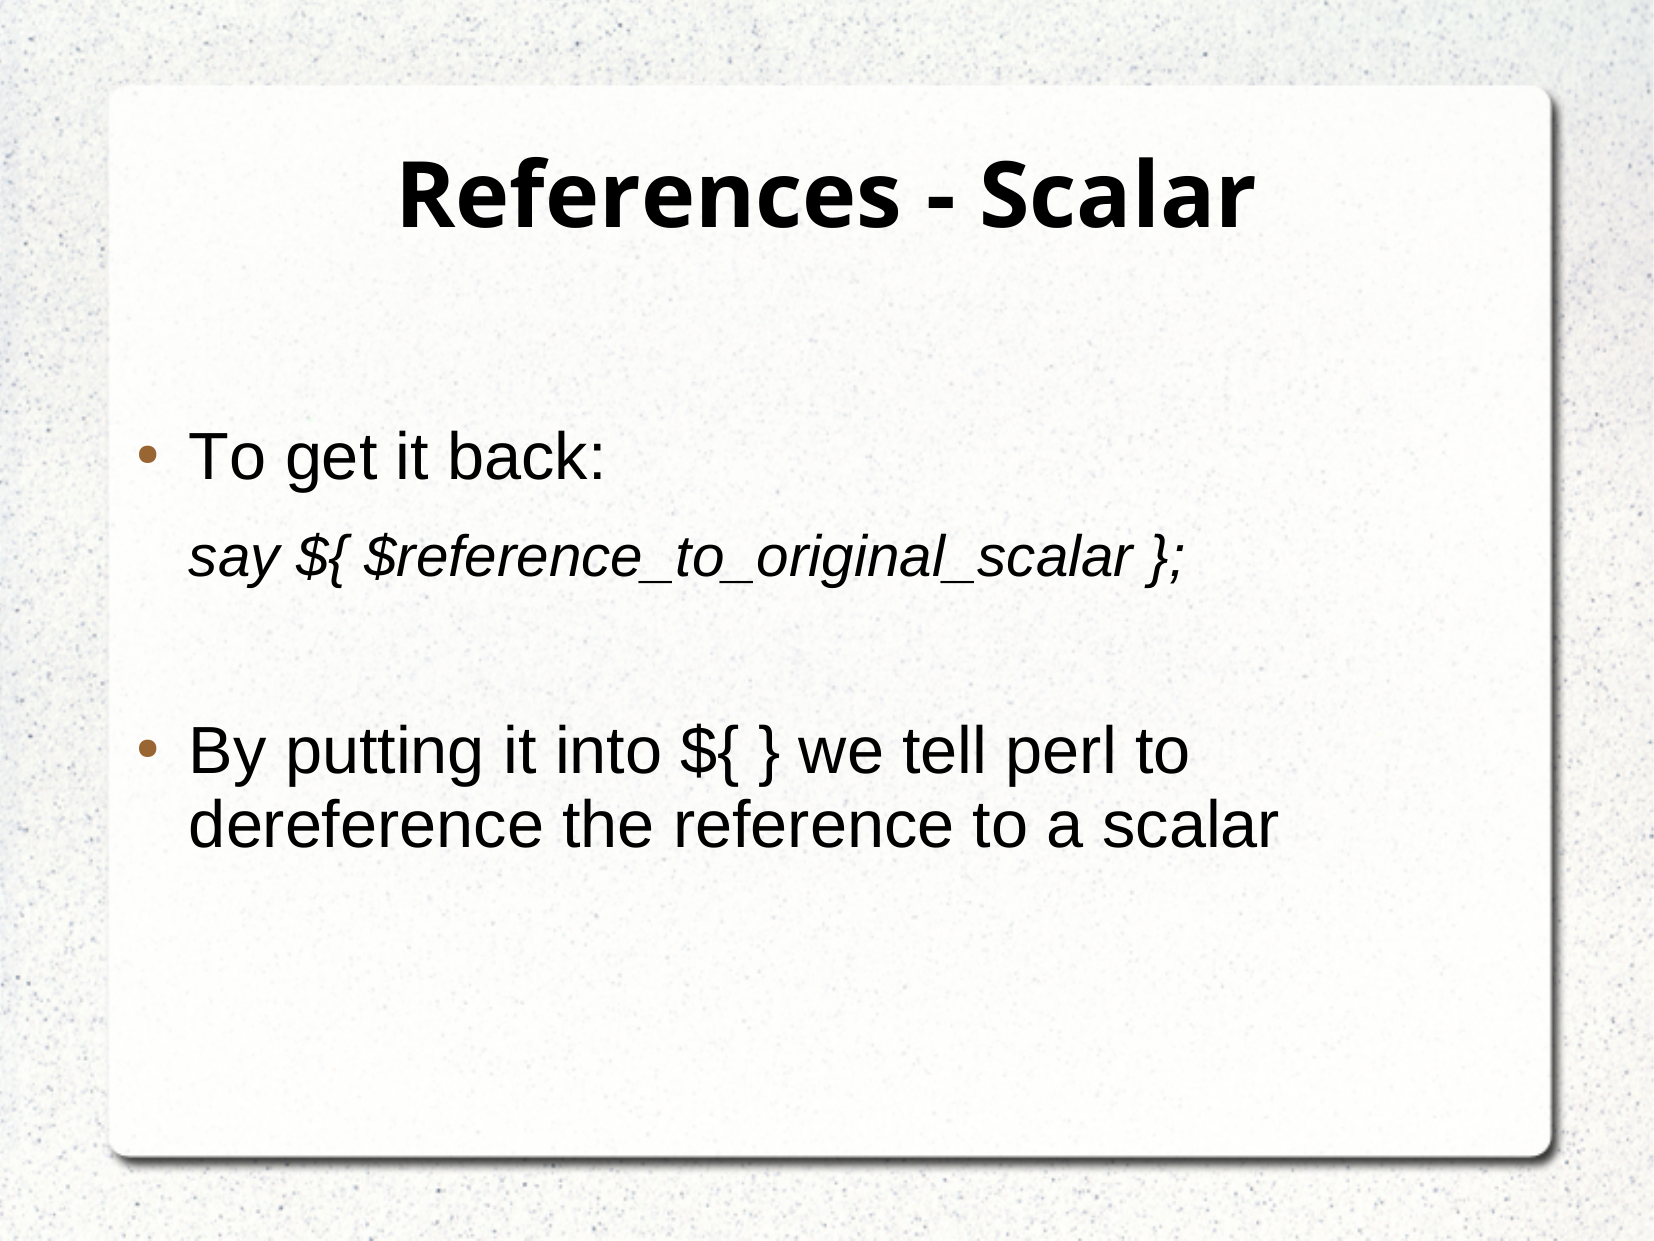

# References - Scalar
To get it back:
say ${ $reference_to_original_scalar };
By putting it into ${ } we tell perl to dereference the reference to a scalar